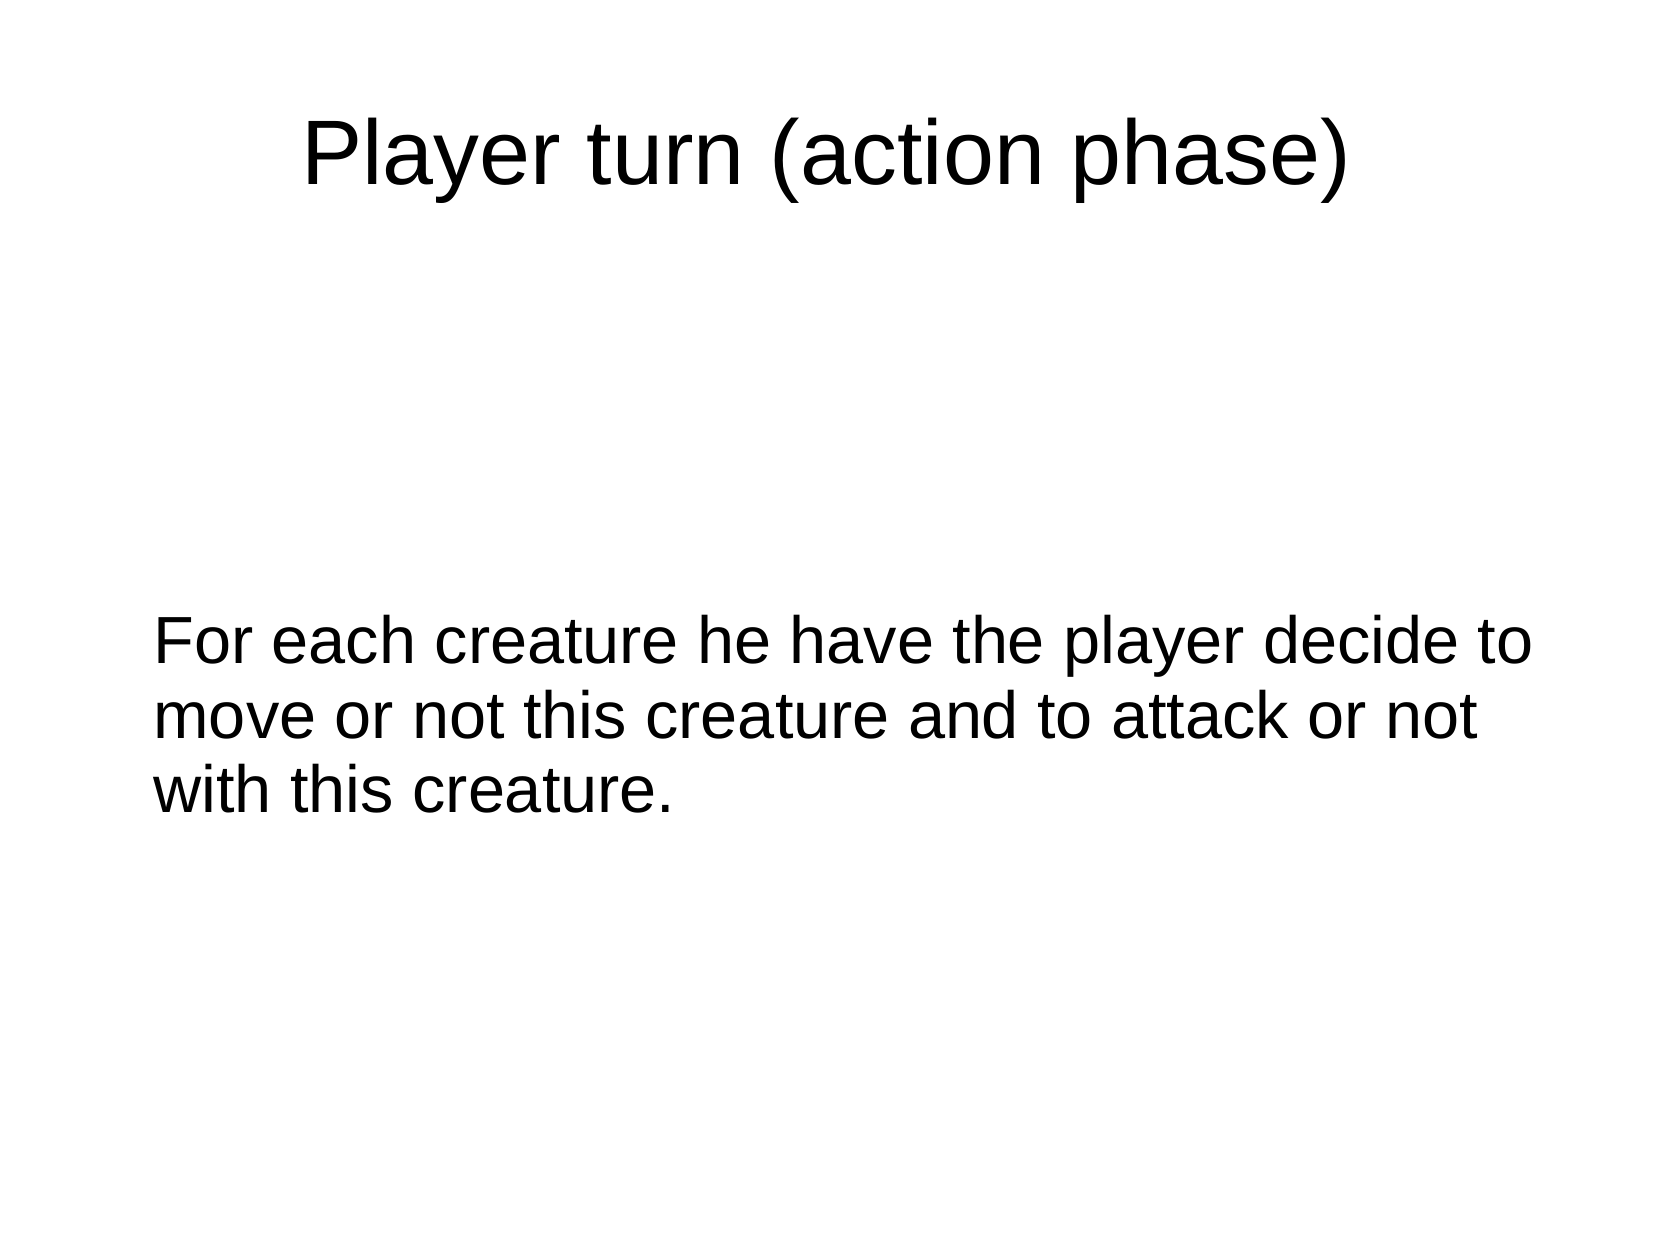

# Player turn (action phase)
For each creature he have the player decide to move or not this creature and to attack or not with this creature.